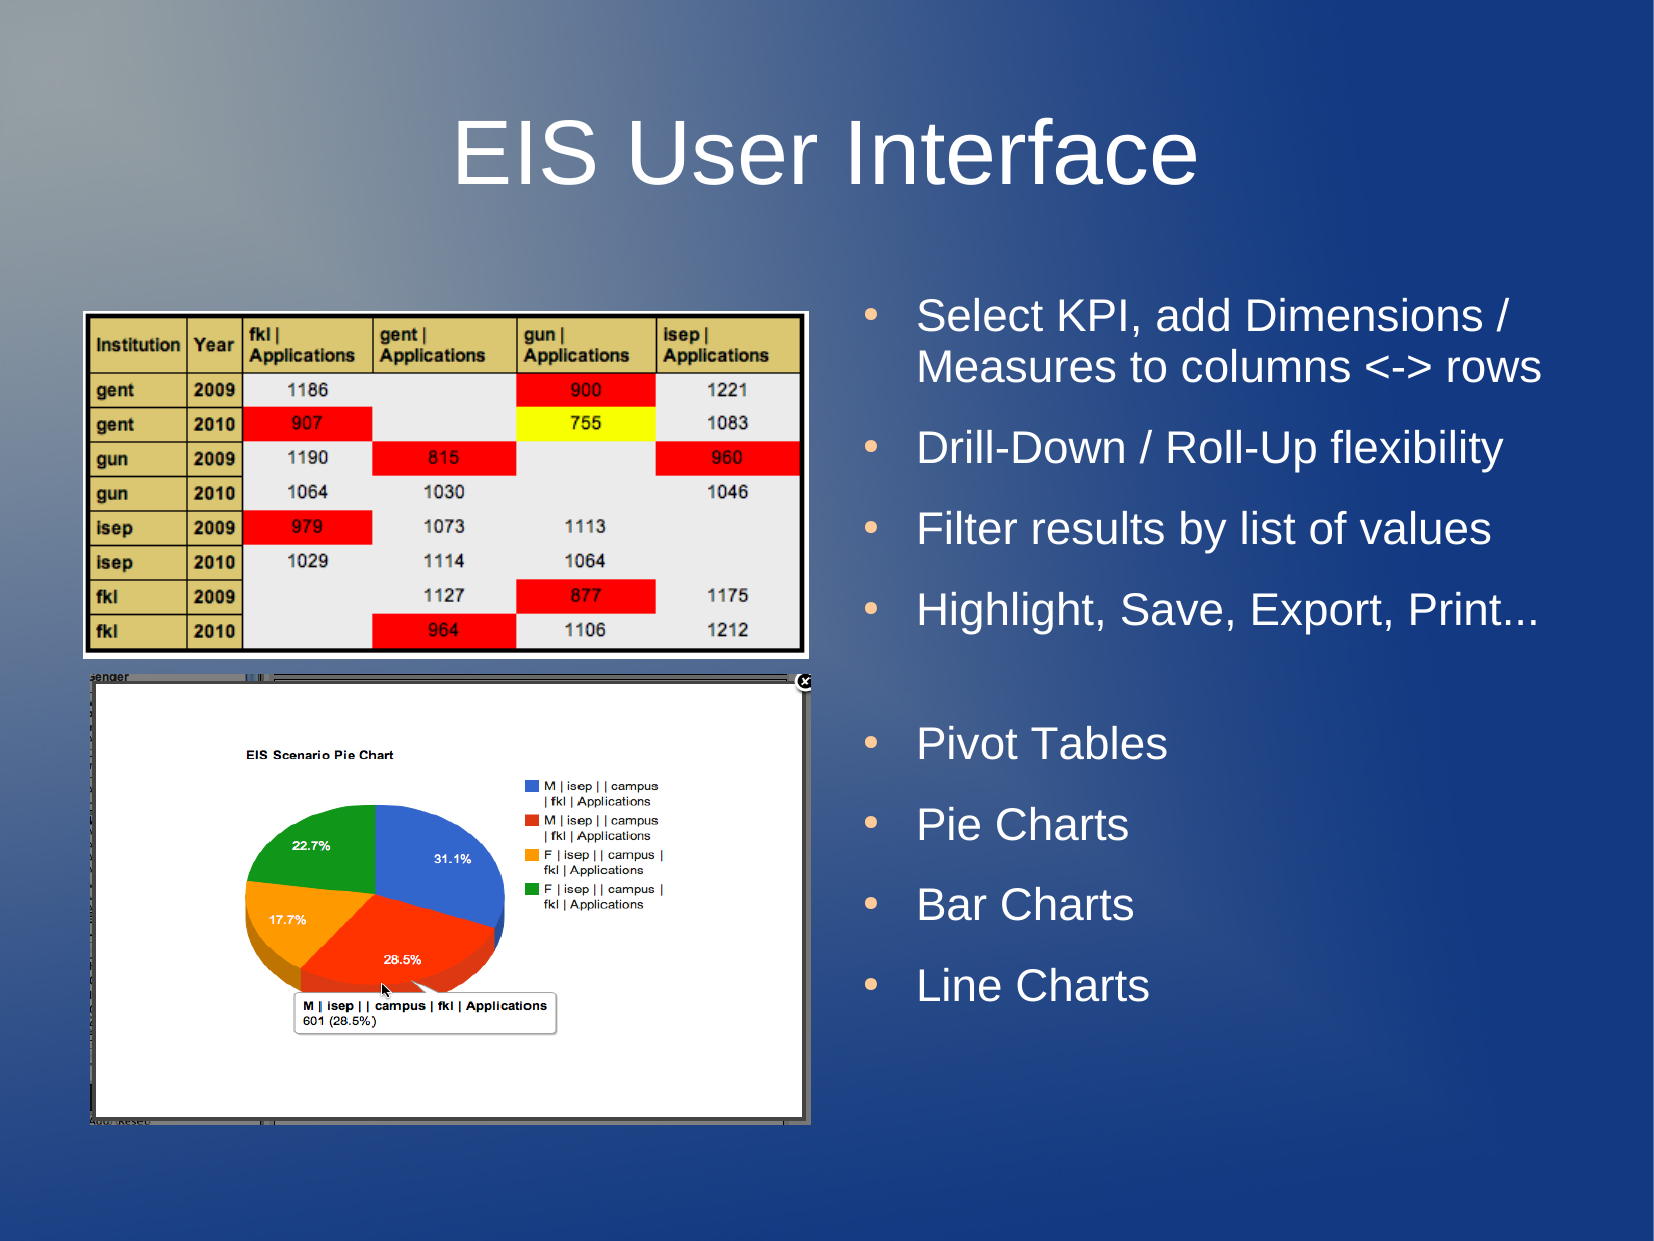

# EIS User Interface
Select KPI, add Dimensions / Measures to columns <-> rows
Drill-Down / Roll-Up flexibility
Filter results by list of values
Highlight, Save, Export, Print...
Pivot Tables
Pie Charts
Bar Charts
Line Charts